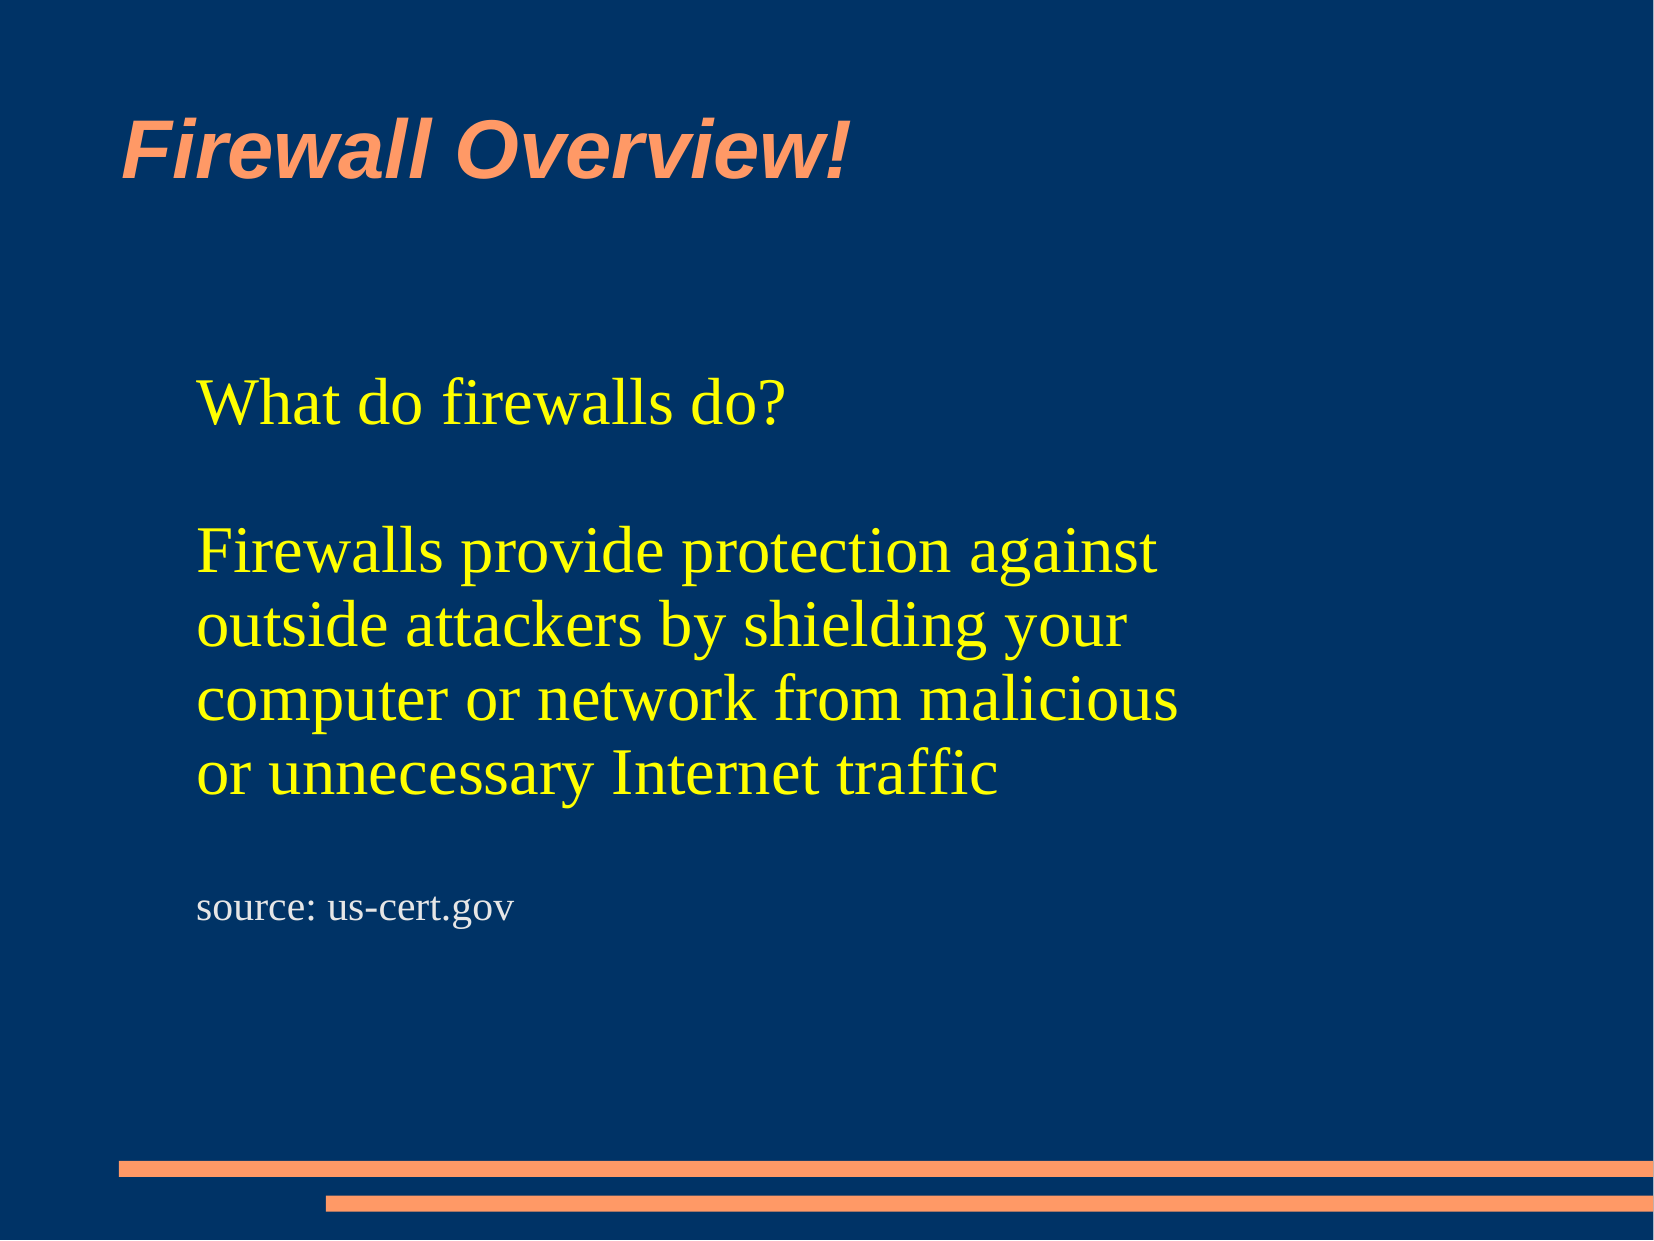

# Firewall Overview!
What do firewalls do?
Firewalls provide protection against
outside attackers by shielding your
computer or network from malicious
or unnecessary Internet traffic
source: us-cert.gov